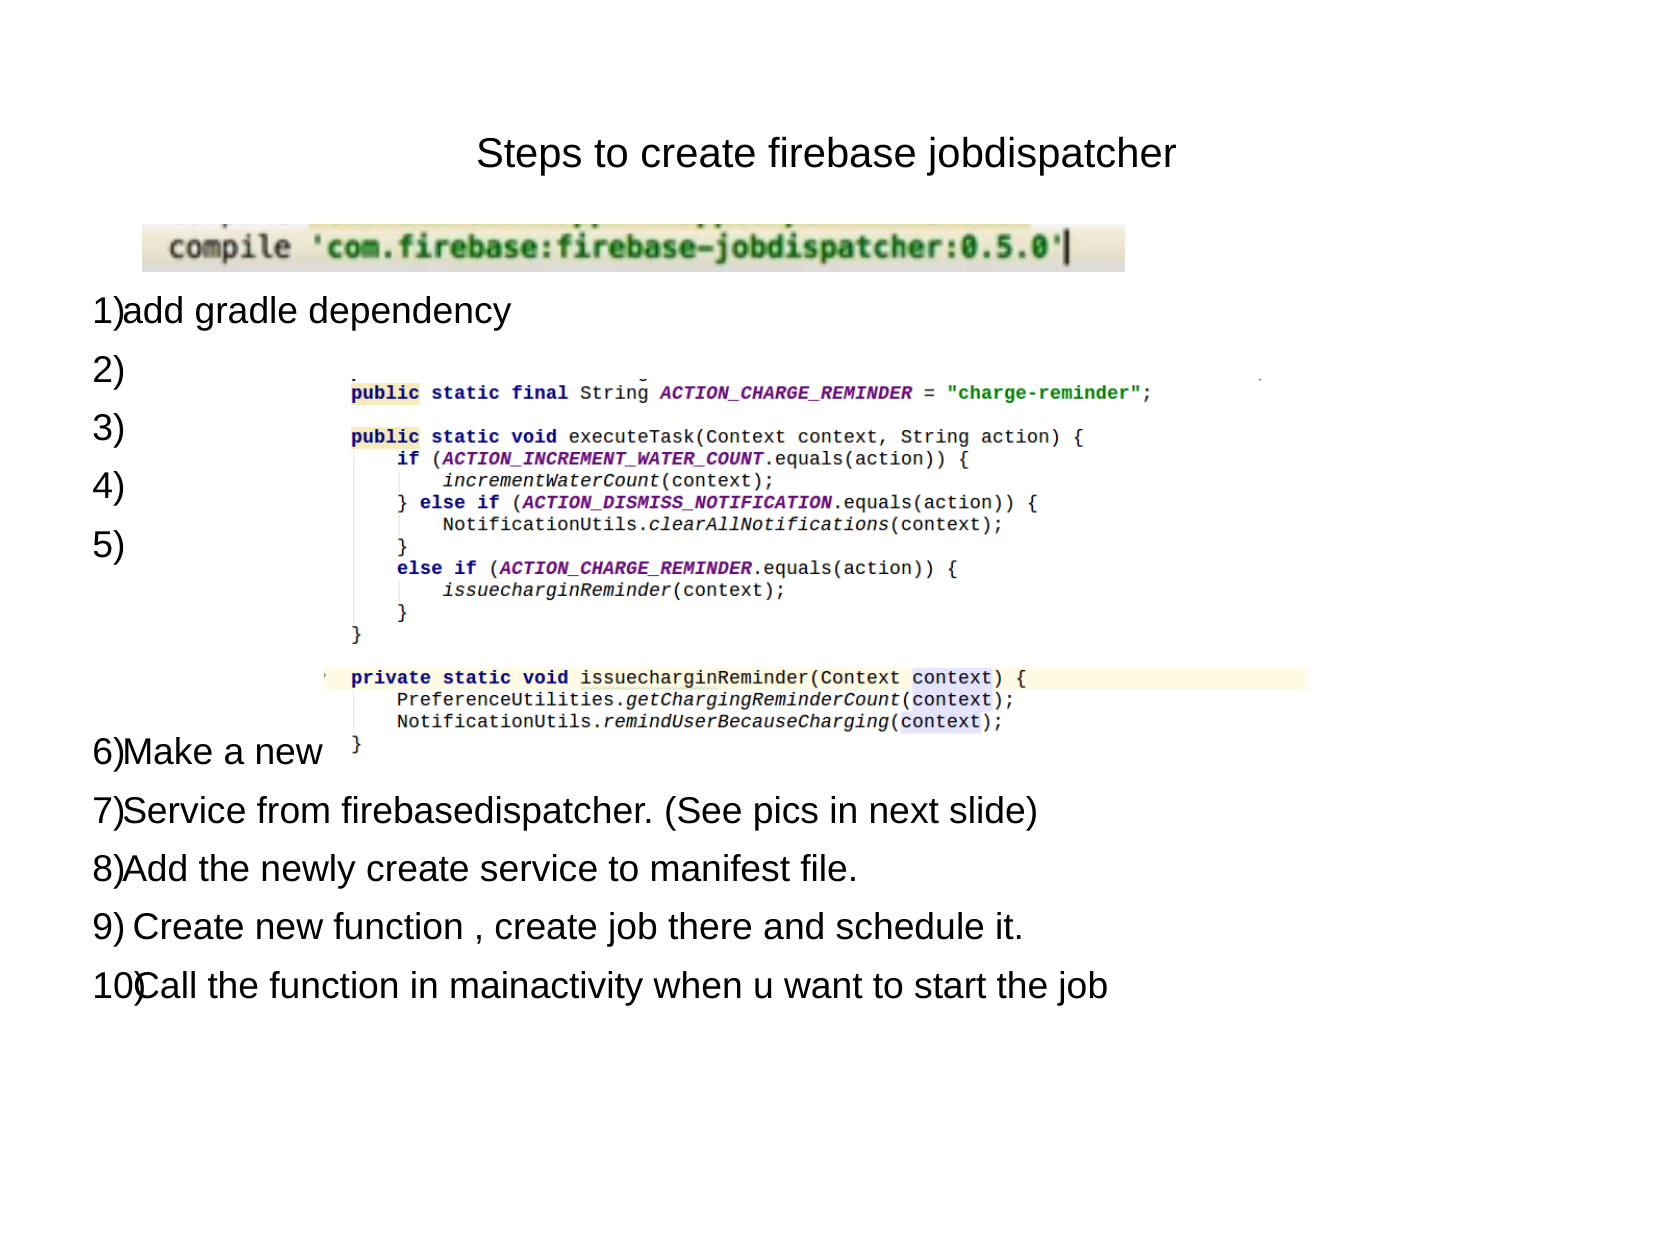

# Steps to create firebase jobdispatcher
add gradle dependency
Make a new class which extends Job
Service from firebasedispatcher. (See pics in next slide)
Add the newly create service to manifest file.
 Create new function , create job there and schedule it.
 Call the function in mainactivity when u want to start the job